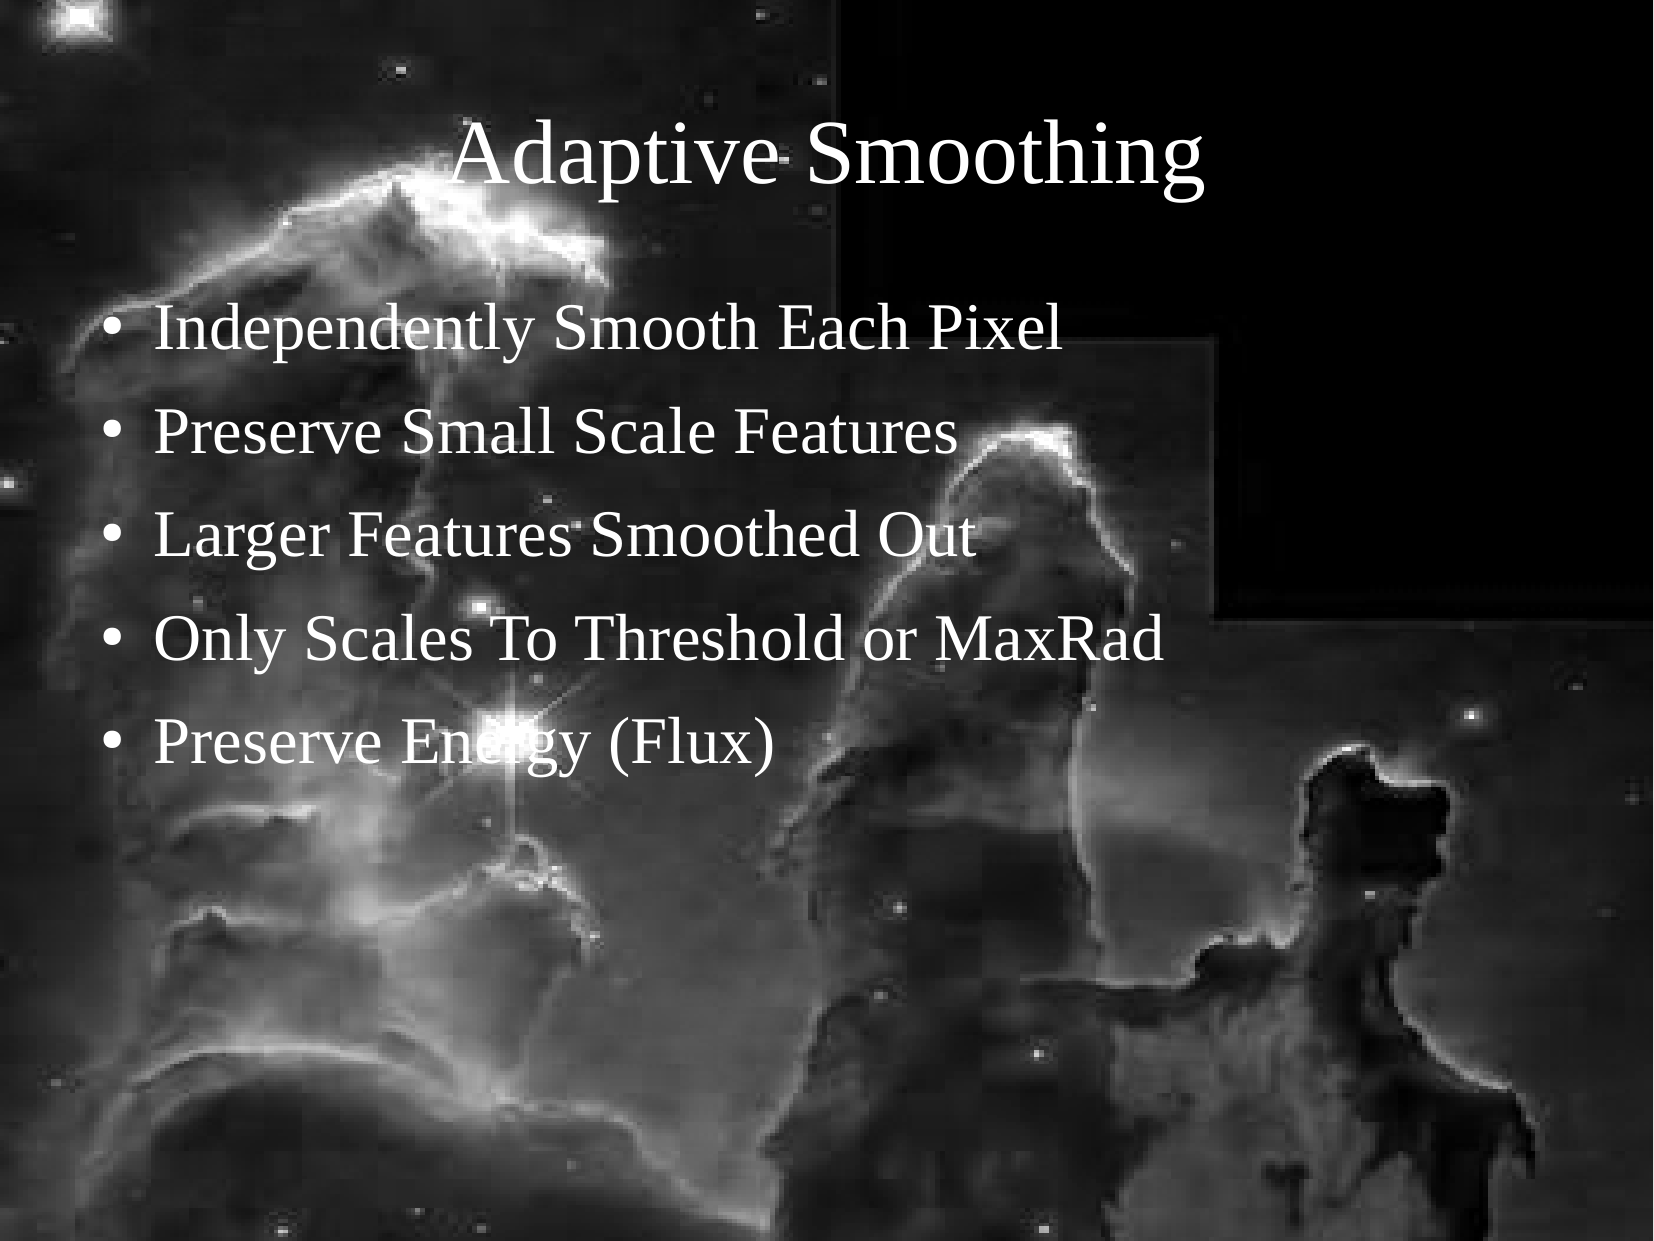

# Adaptive Smoothing
Independently Smooth Each Pixel
Preserve Small Scale Features
Larger Features Smoothed Out
Only Scales To Threshold or MaxRad
Preserve Energy (Flux)